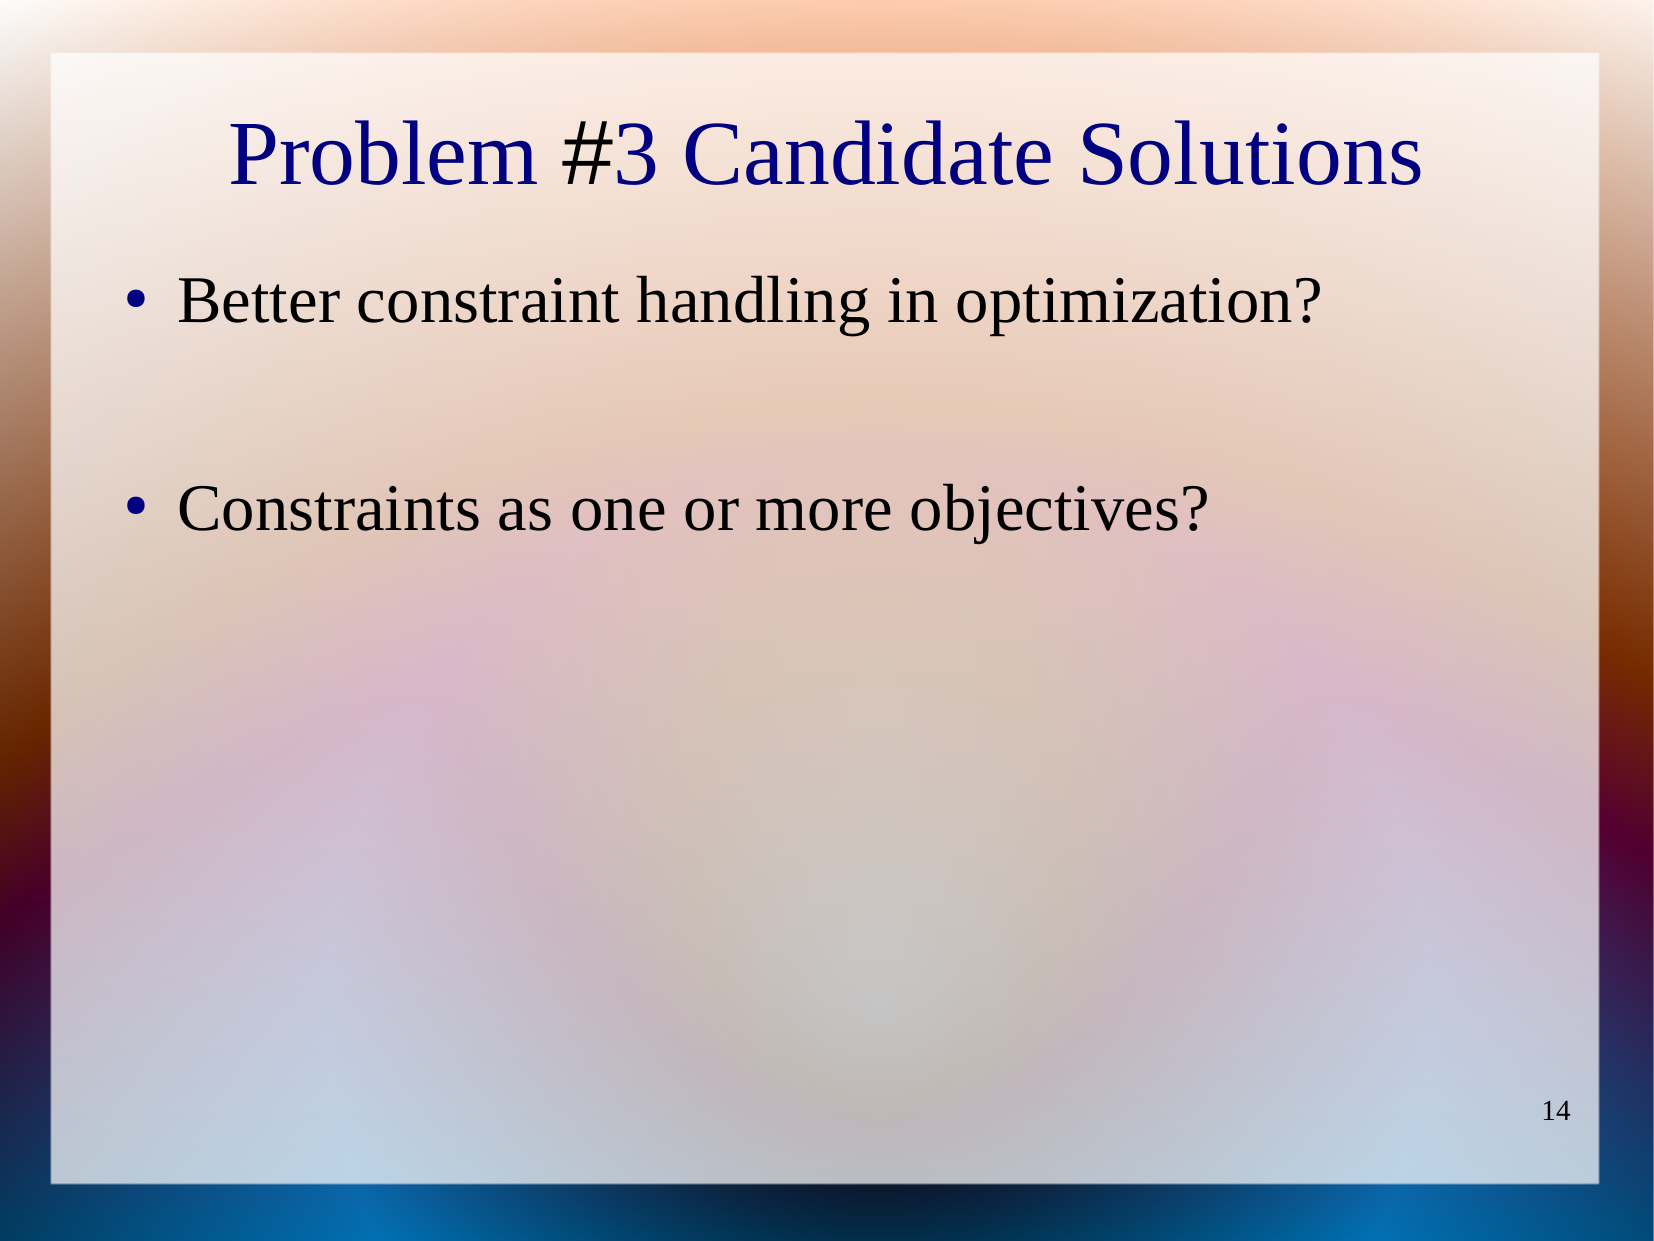

# Problem #3 Candidate Solutions
Better constraint handling in optimization?
Constraints as one or more objectives?
14